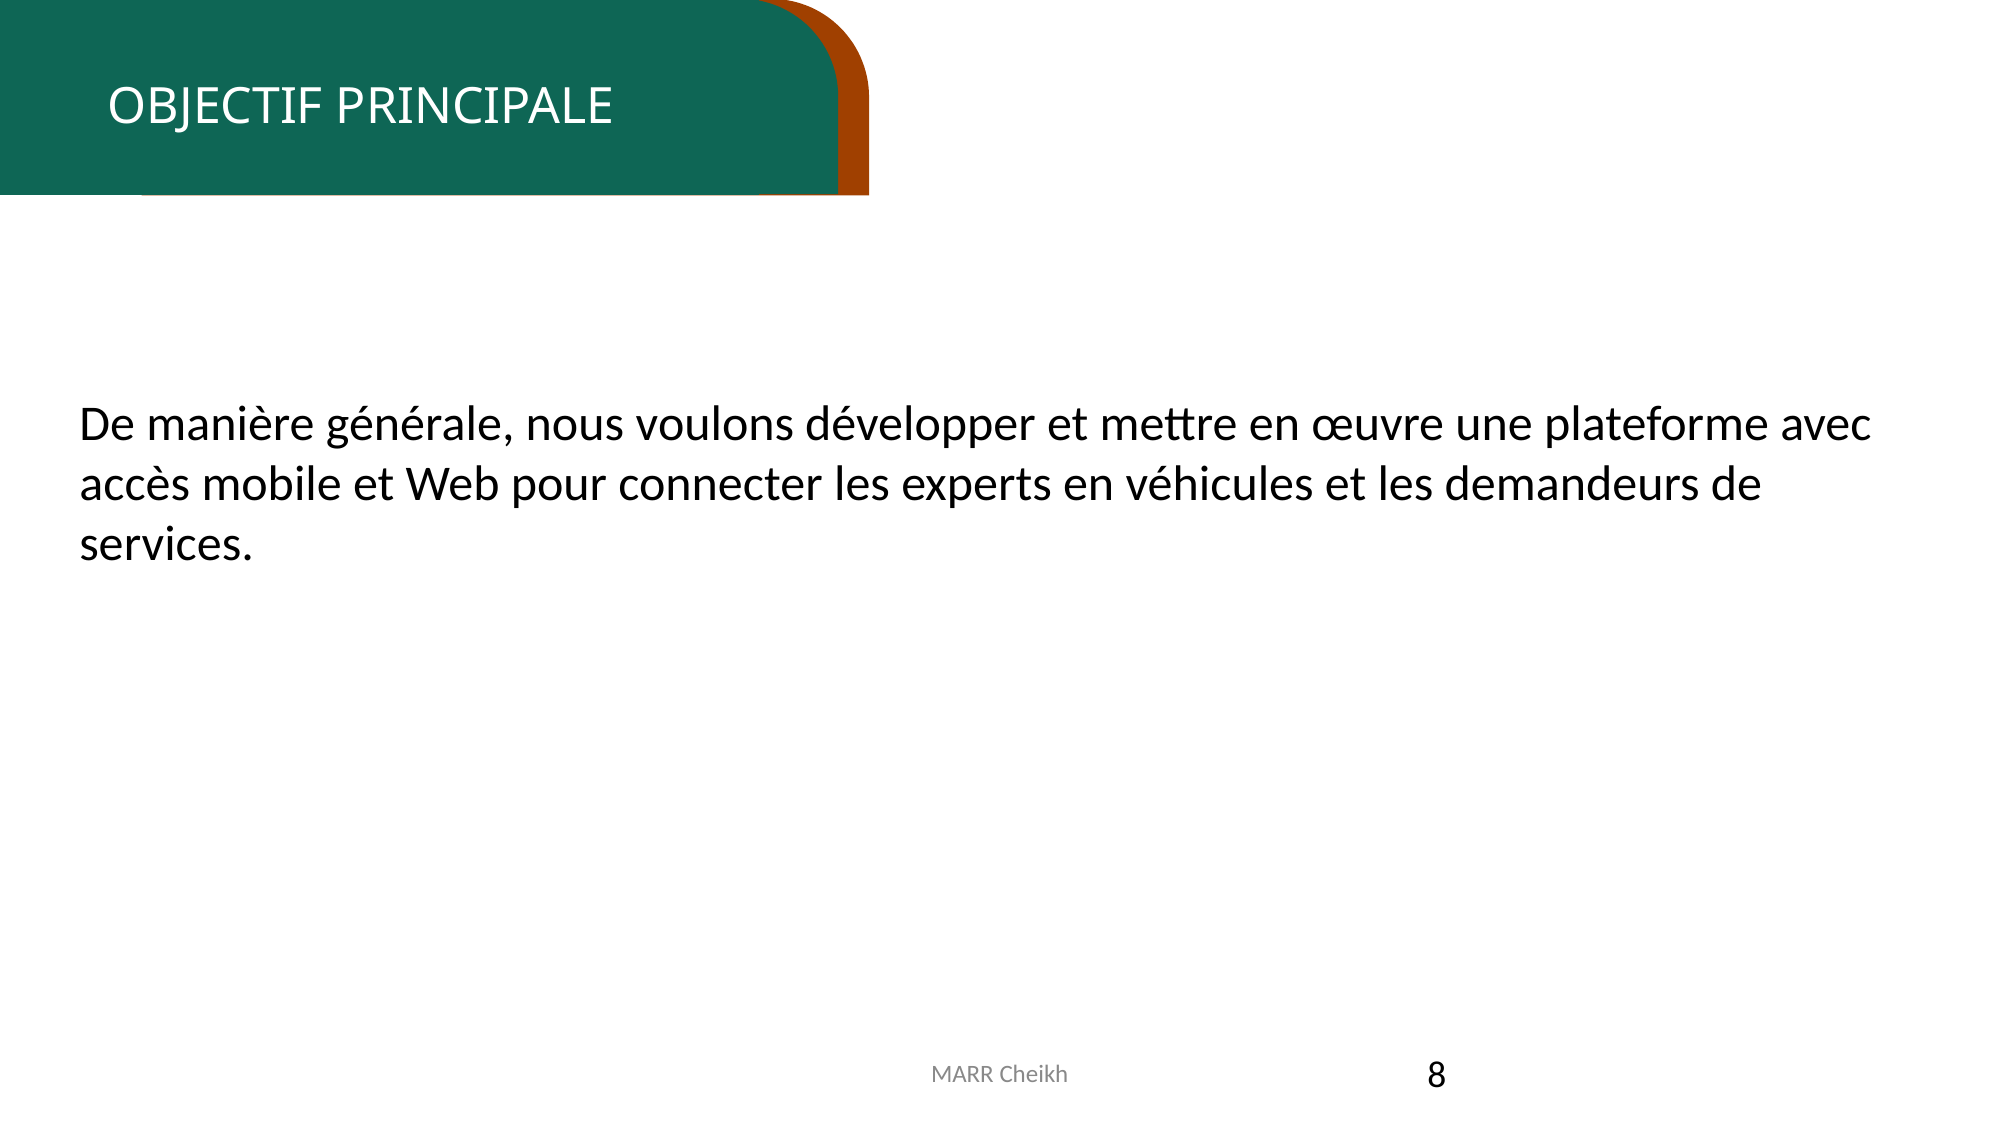

OBJECTIF PRINCIPALE
De manière générale, nous voulons développer et mettre en œuvre une plateforme avec accès mobile et Web pour connecter les experts en véhicules et les demandeurs de services.
MARR Cheikh